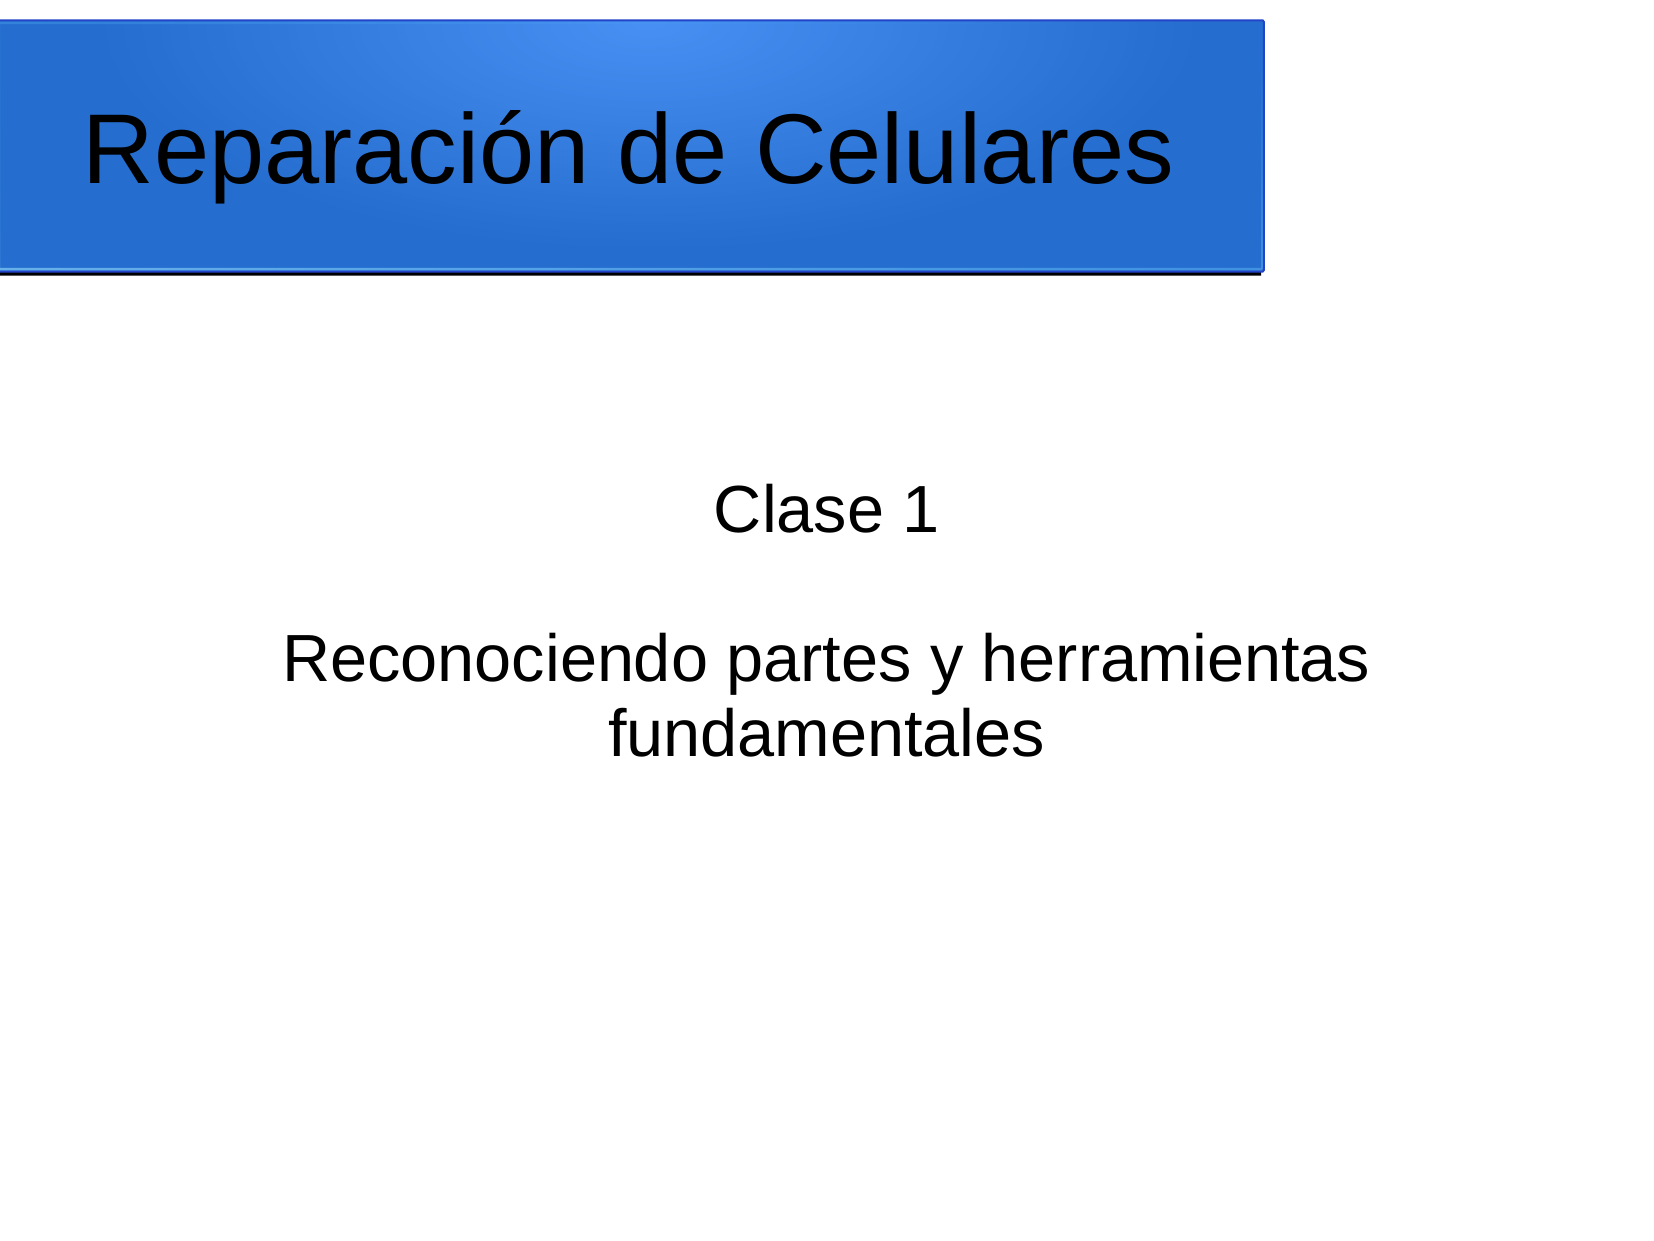

# Reparación de Celulares
Clase 1
Reconociendo partes y herramientas fundamentales